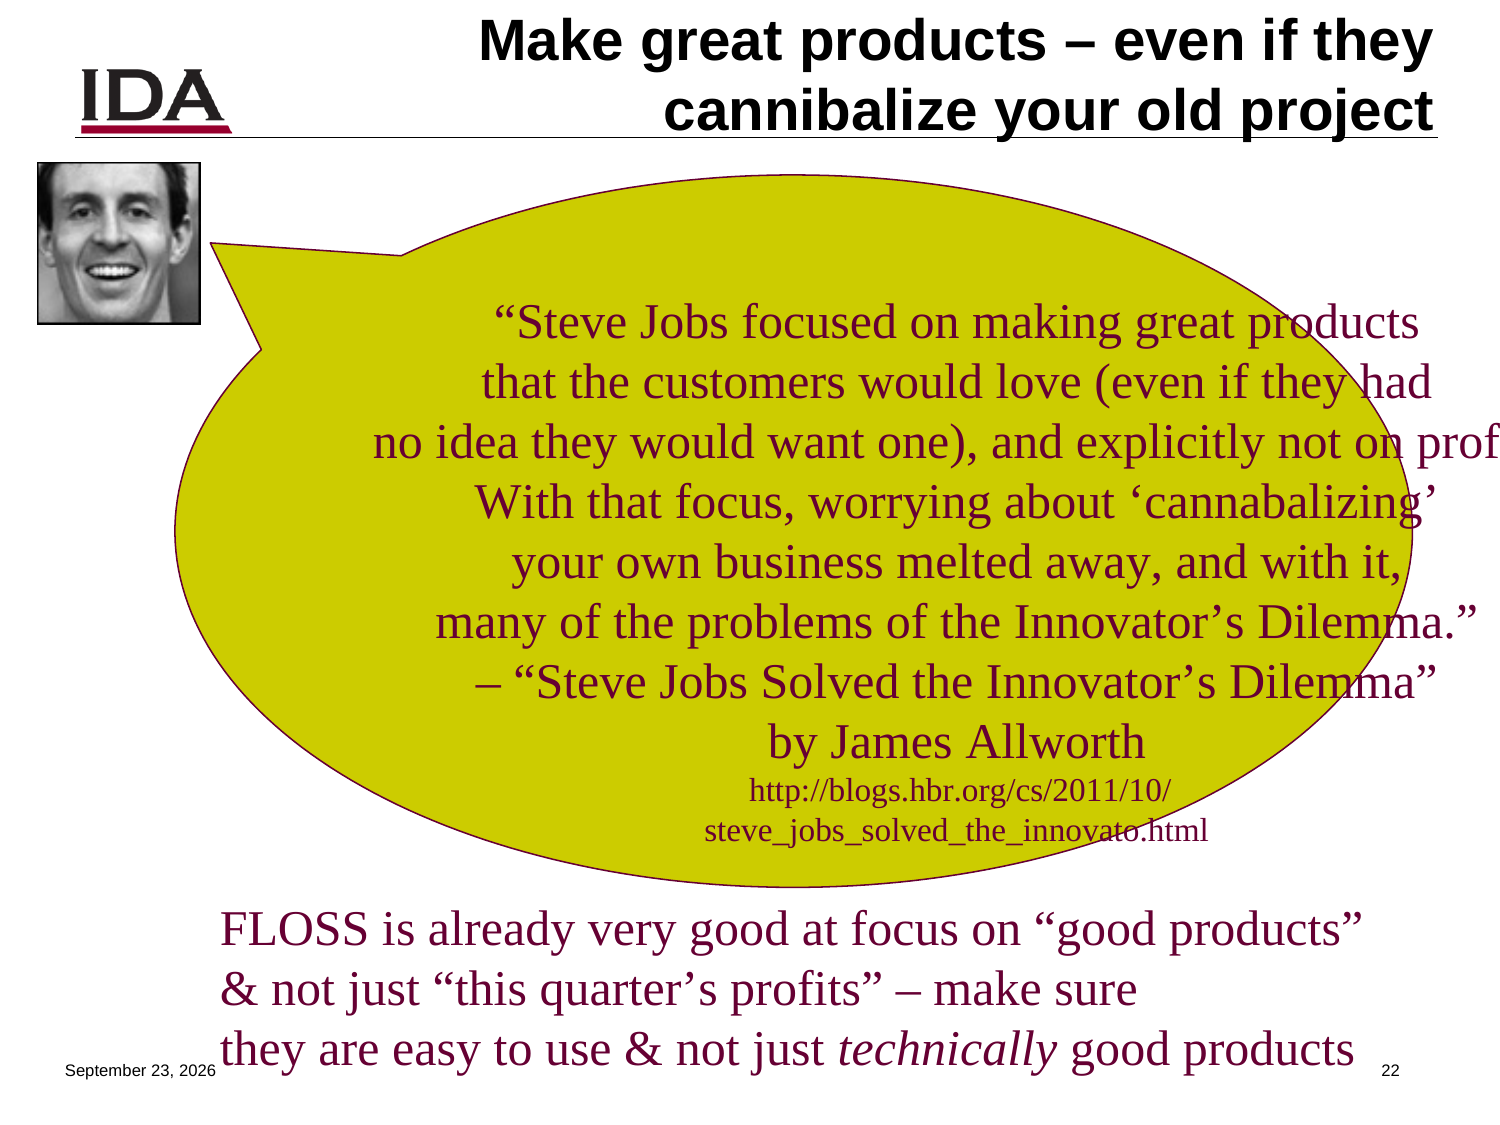

# Make great products – even if they cannibalize your old project
“Steve Jobs focused on making great products
that the customers would love (even if they had
no idea they would want one), and explicitly not on profit.
With that focus, worrying about ‘cannabalizing’
your own business melted away, and with it,
many of the problems of the Innovator’s Dilemma.”
– “Steve Jobs Solved the Innovator’s Dilemma”
by James Allworth
 http://blogs.hbr.org/cs/2011/10/
steve_jobs_solved_the_innovato.html
FLOSS is already very good at focus on “good products”
& not just “this quarter’s profits” – make sure
they are easy to use & not just technically good products